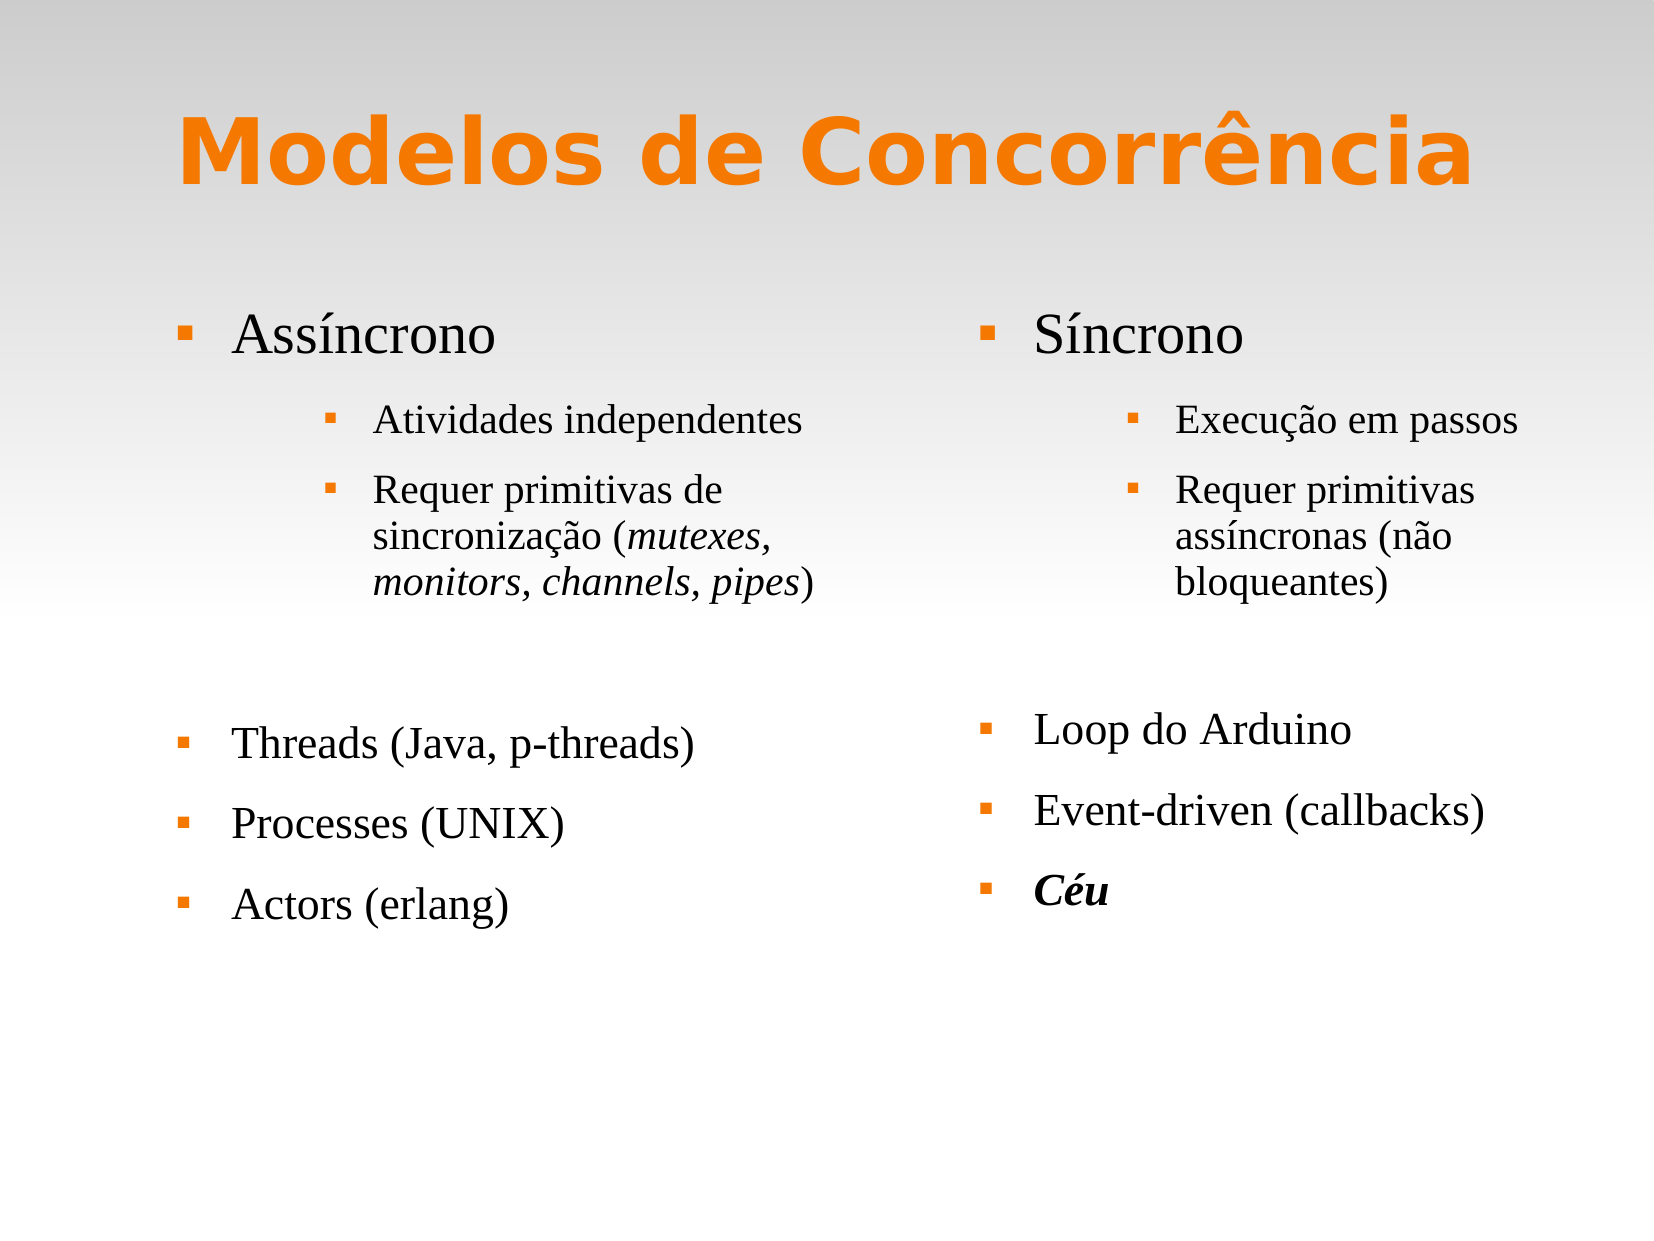

# Modelos de Concorrência
Assíncrono
Atividades independentes
Requer primitivas de sincronização (mutexes, monitors, channels, pipes)
Threads (Java, p-threads)
Processes (UNIX)
Actors (erlang)
Síncrono
Execução em passos
Requer primitivas assíncronas (não bloqueantes)
Loop do Arduino
Event-driven (callbacks)
Céu